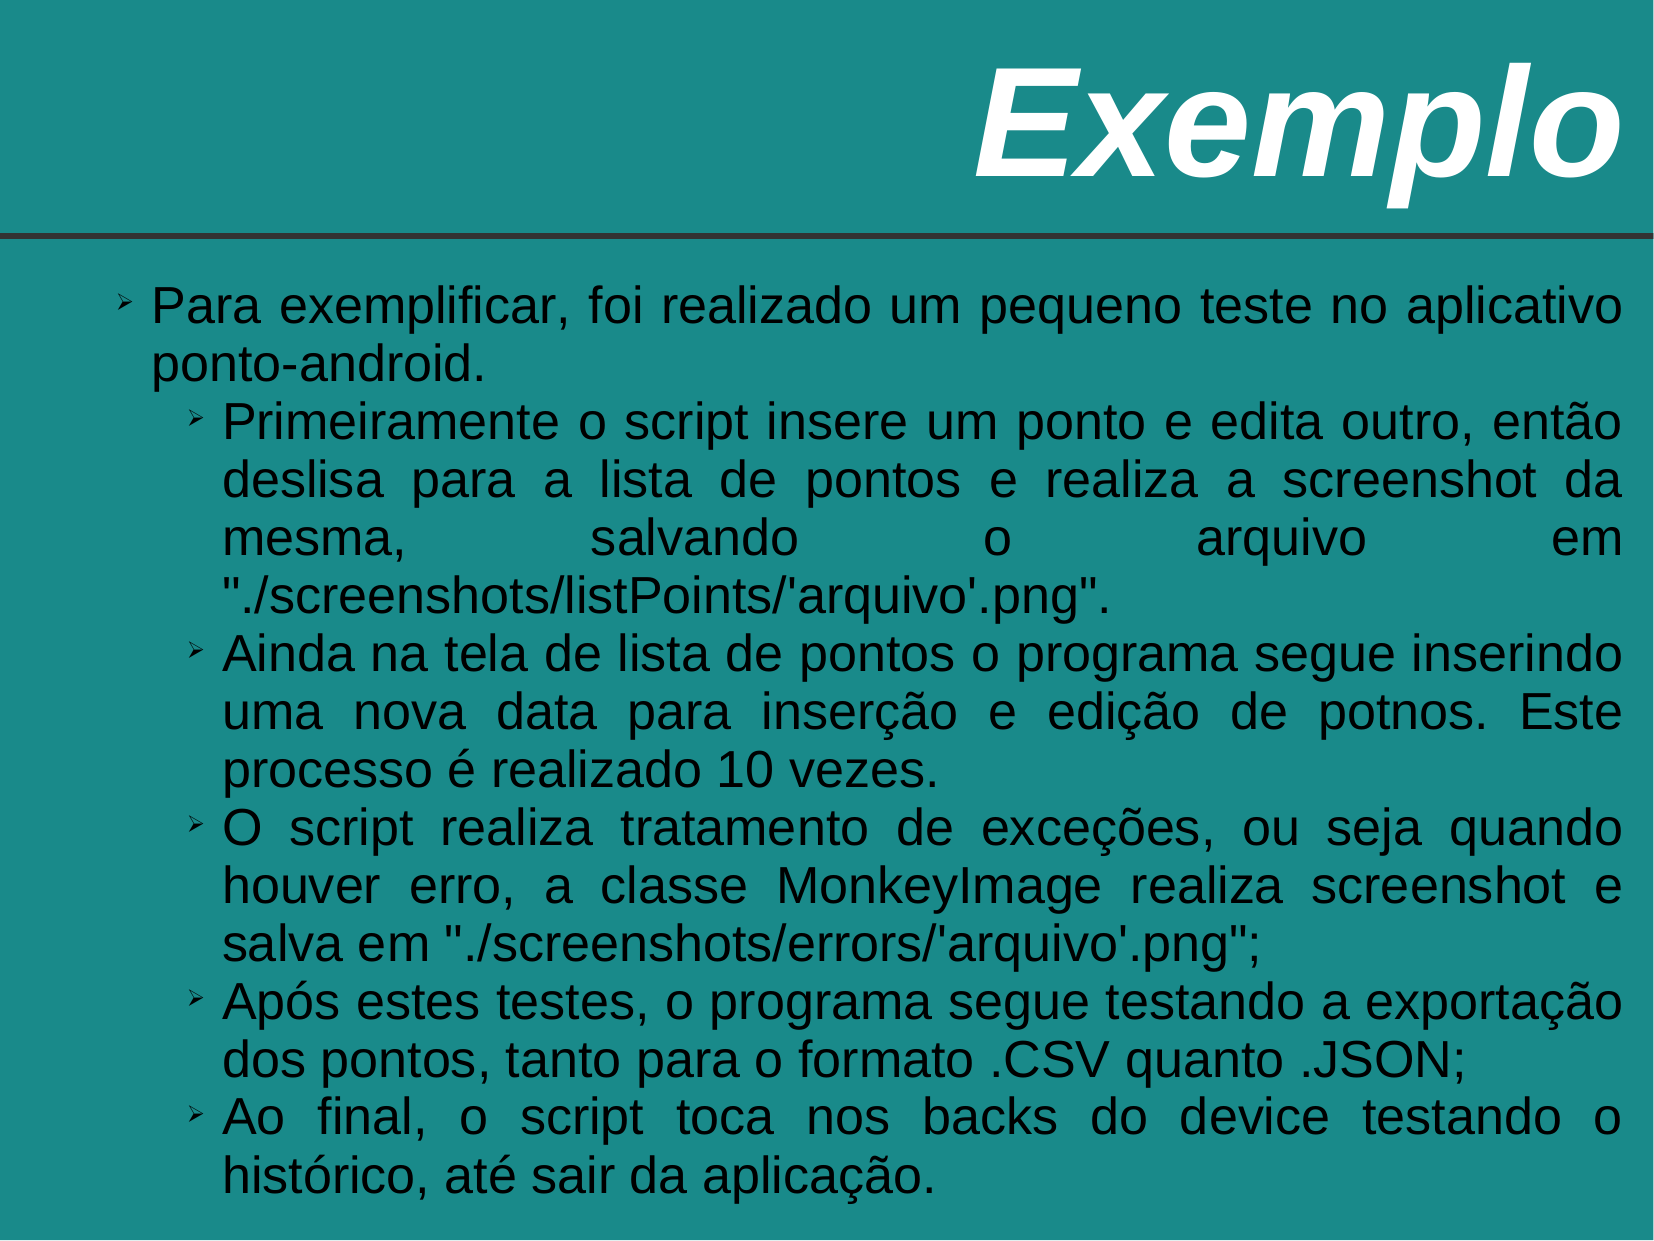

Exemplo
# Para exemplificar, foi realizado um pequeno teste no aplicativo ponto-android.
Primeiramente o script insere um ponto e edita outro, então deslisa para a lista de pontos e realiza a screenshot da mesma, salvando o arquivo em "./screenshots/listPoints/'arquivo'.png".
Ainda na tela de lista de pontos o programa segue inserindo uma nova data para inserção e edição de potnos. Este processo é realizado 10 vezes.
O script realiza tratamento de exceções, ou seja quando houver erro, a classe MonkeyImage realiza screenshot e salva em "./screenshots/errors/'arquivo'.png";
Após estes testes, o programa segue testando a exportação dos pontos, tanto para o formato .CSV quanto .JSON;
Ao final, o script toca nos backs do device testando o histórico, até sair da aplicação.